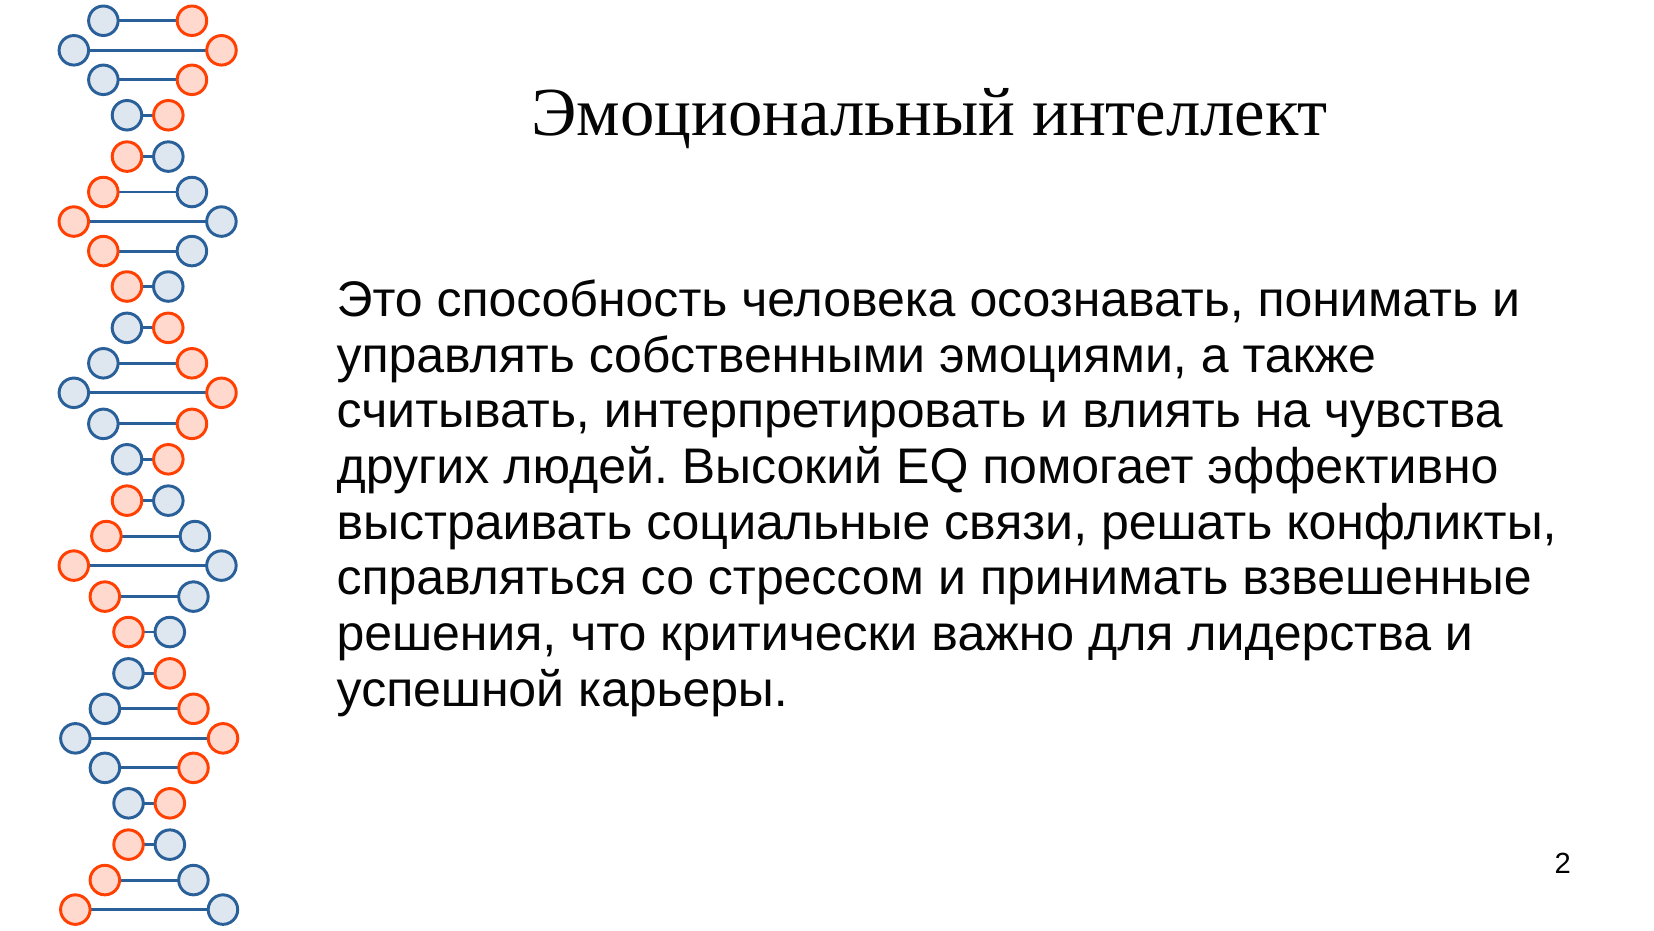

# Эмоциональный интеллект
Это способность человека осознавать, понимать и управлять собственными эмоциями, а также считывать, интерпретировать и влиять на чувства других людей. Высокий EQ помогает эффективно выстраивать социальные связи, решать конфликты, справляться со стрессом и принимать взвешенные решения, что критически важно для лидерства и успешной карьеры.
2